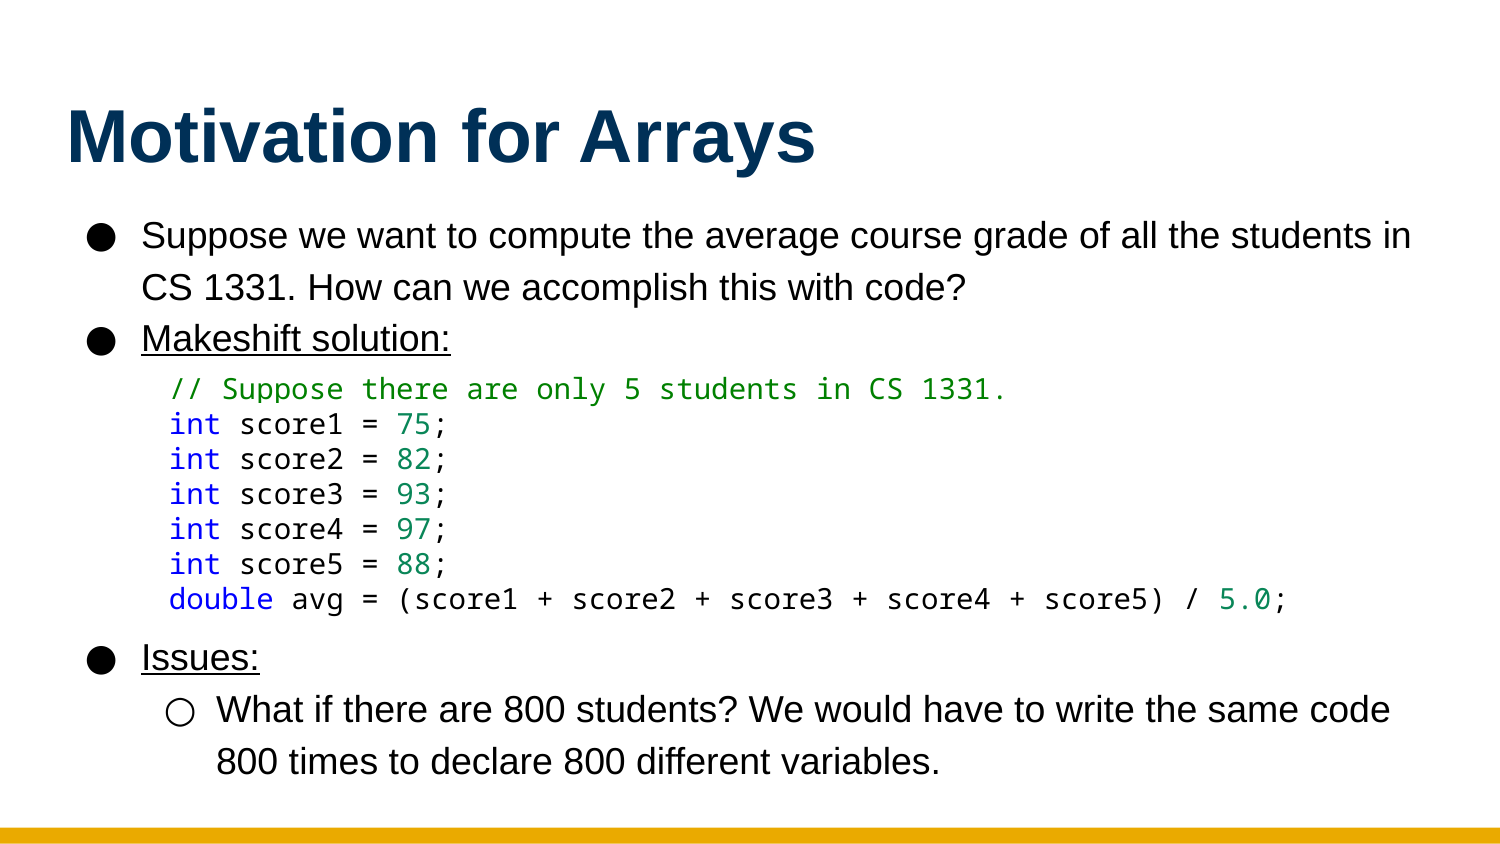

# Motivation for Arrays
Suppose we want to compute the average course grade of all the students in CS 1331. How can we accomplish this with code?
Makeshift solution:
Issues:
What if there are 800 students? We would have to write the same code 800 times to declare 800 different variables.
// Suppose there are only 5 students in CS 1331.
int score1 = 75;
int score2 = 82;
int score3 = 93;
int score4 = 97;
int score5 = 88;
double avg = (score1 + score2 + score3 + score4 + score5) / 5.0;